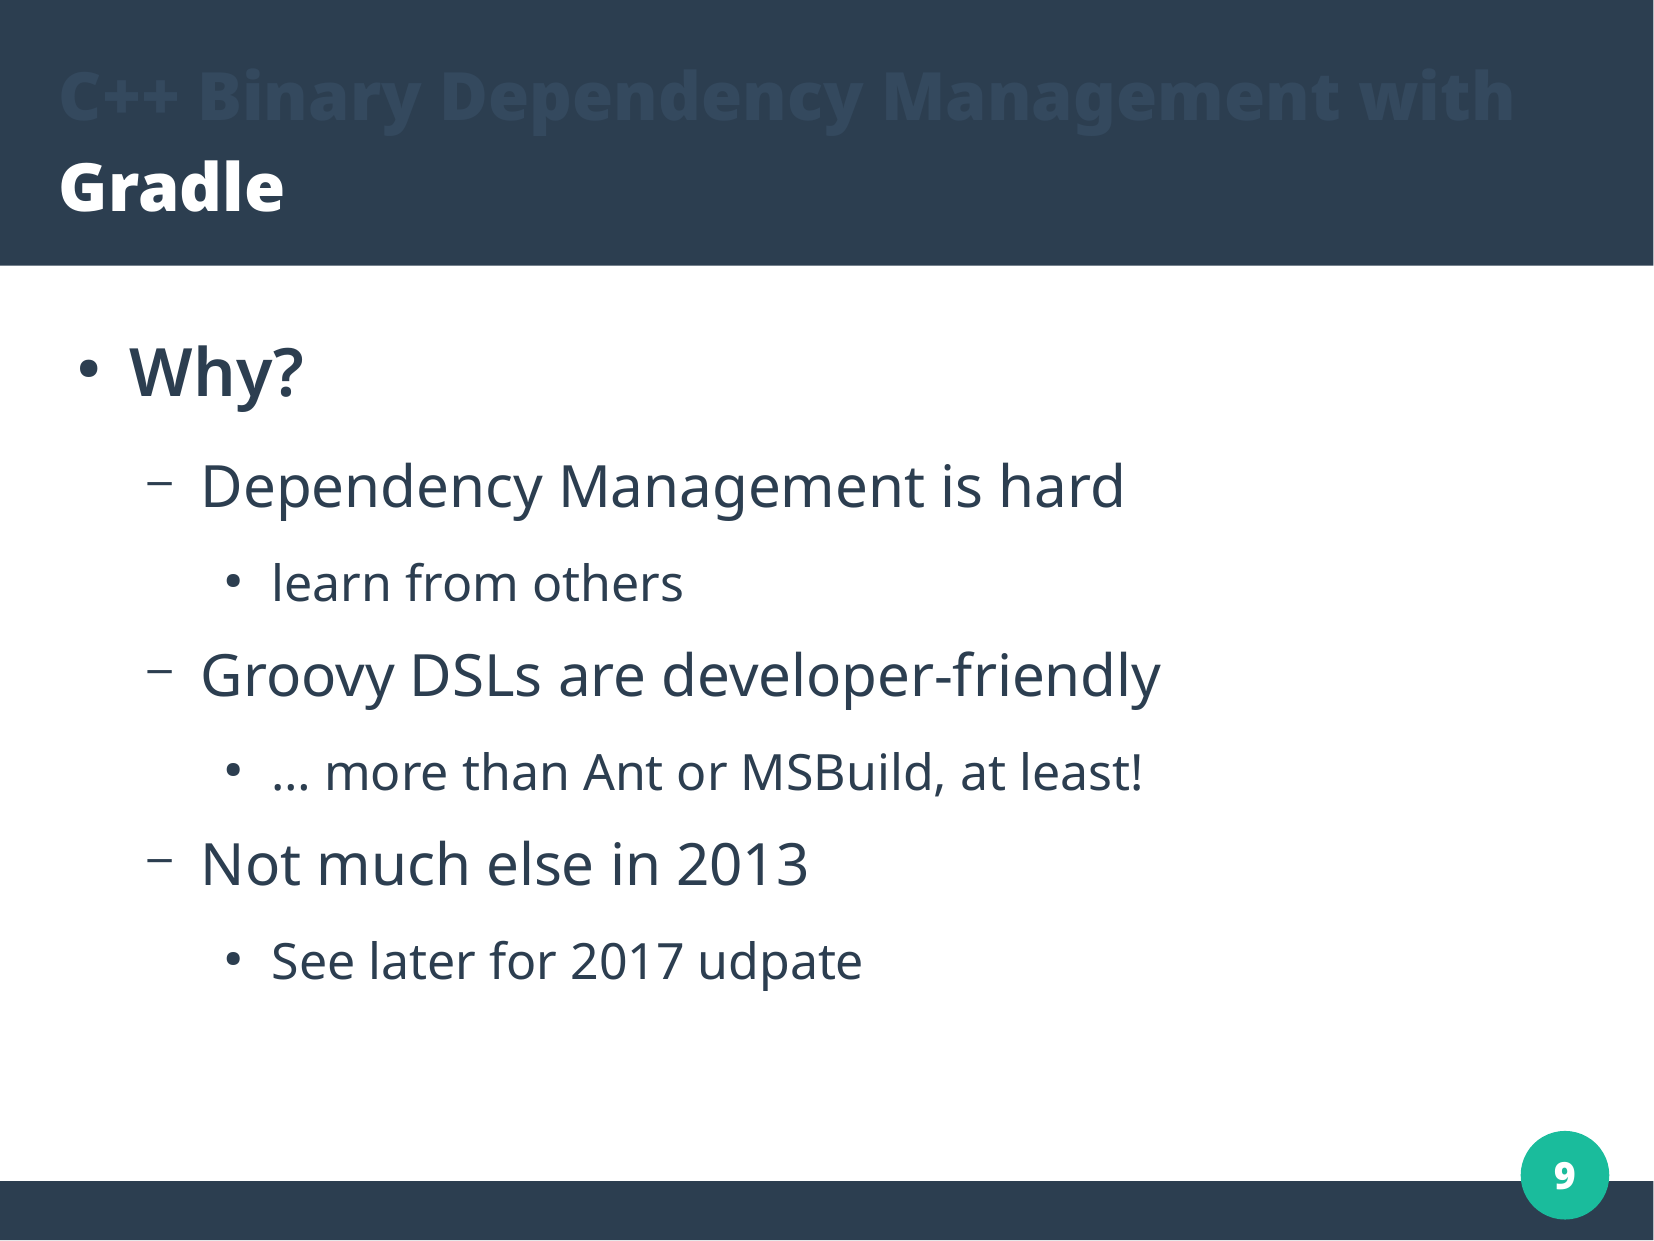

# C++ Binary Dependency Management with Gradle
Why?
Dependency Management is hard
learn from others
Groovy DSLs are developer-friendly
… more than Ant or MSBuild, at least!
Not much else in 2013
See later for 2017 udpate
9